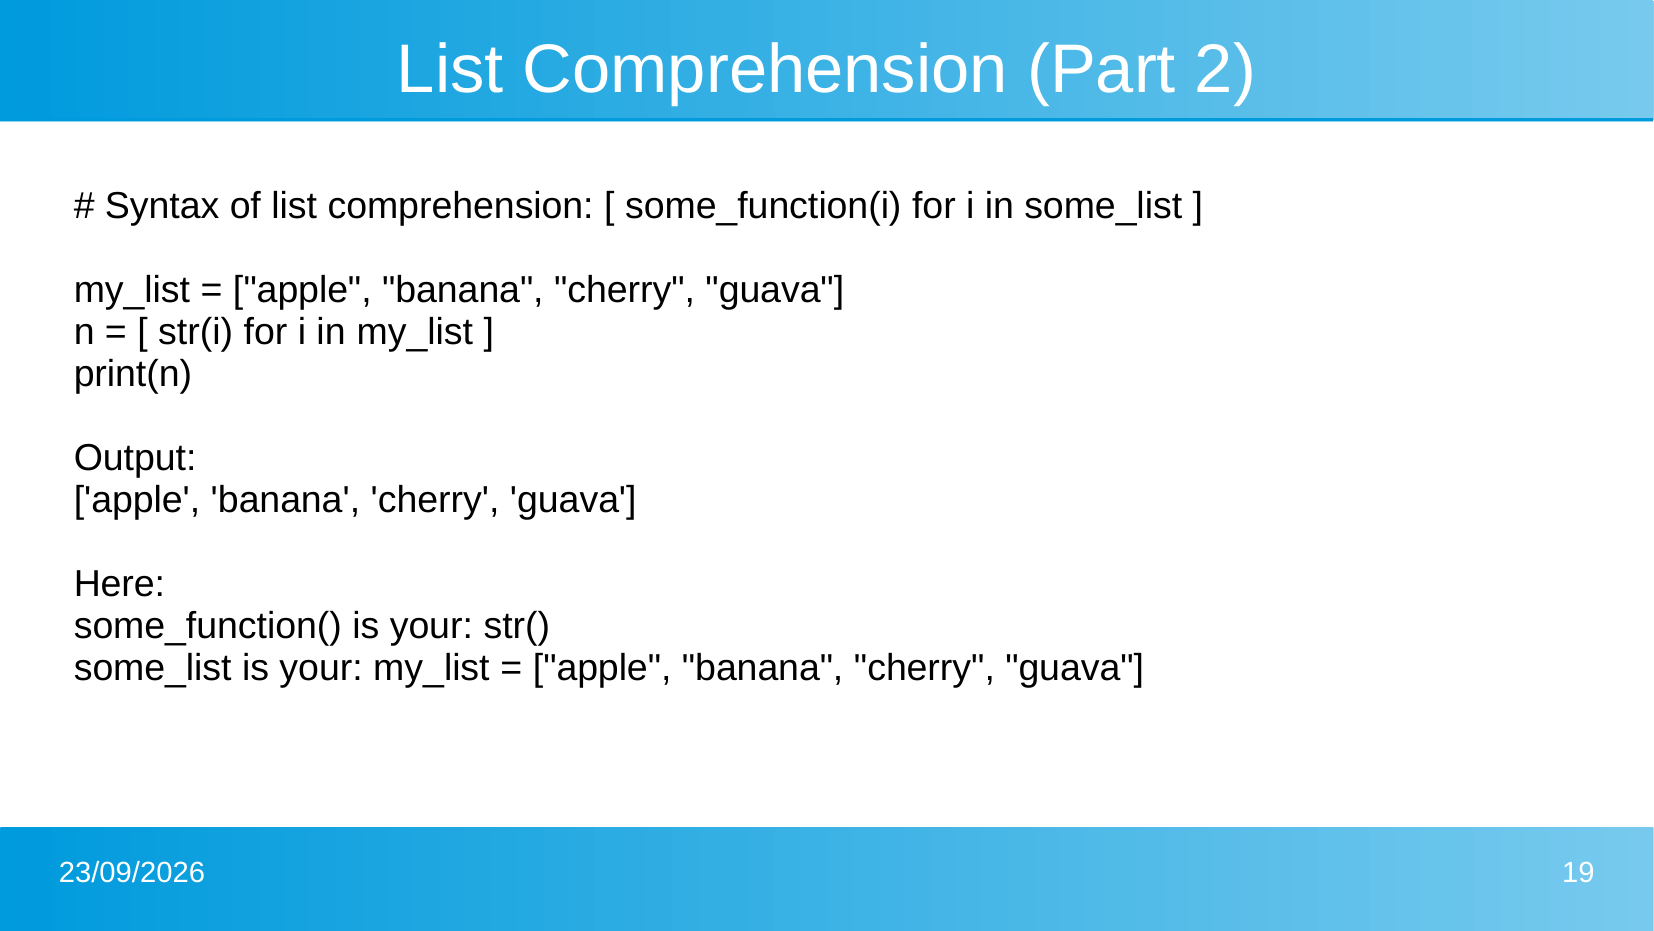

# List Comprehension (Part 2)
# Syntax of list comprehension: [ some_function(i) for i in some_list ]
my_list = ["apple", "banana", "cherry", "guava"]
n = [ str(i) for i in my_list ]
print(n)
Output:
['apple', 'banana', 'cherry', 'guava']
Here:
some_function() is your: str()
some_list is your: my_list = ["apple", "banana", "cherry", "guava"]
19